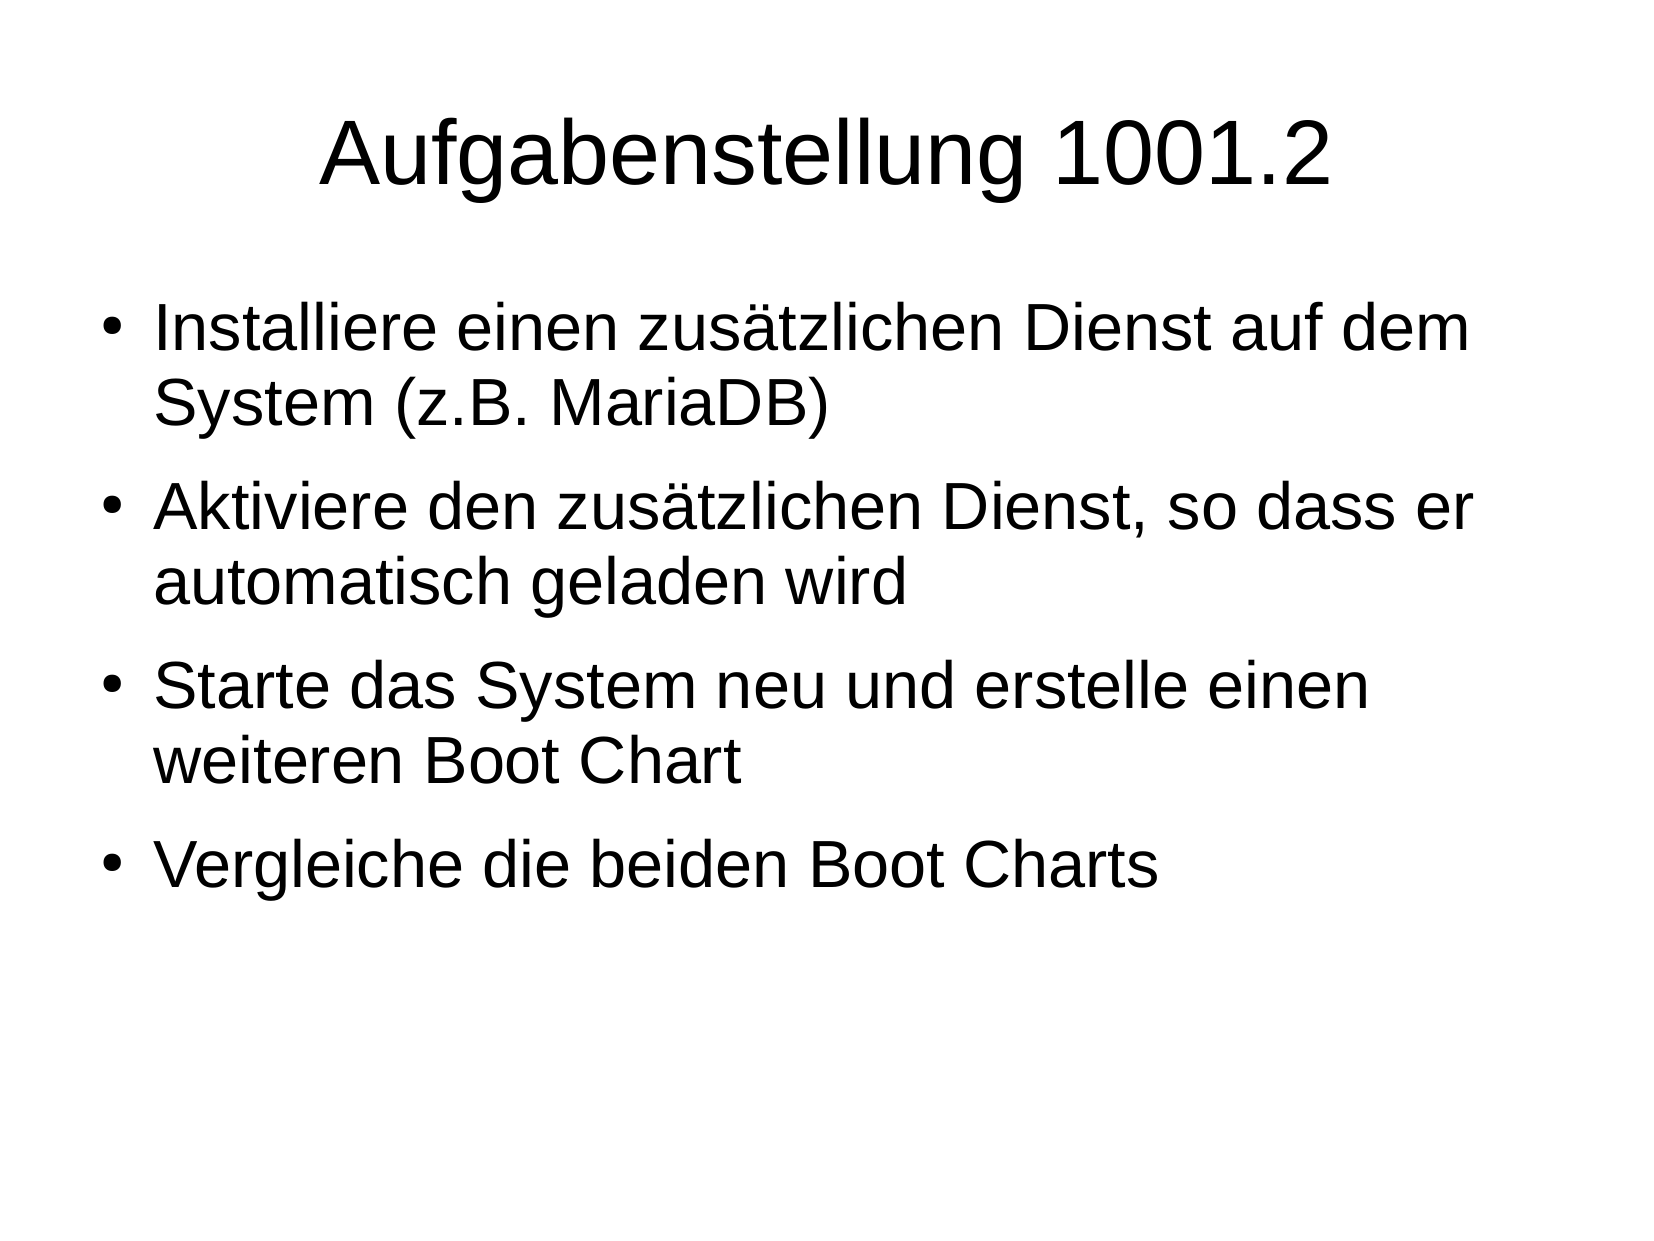

# Aufgabenstellung 1001.2
Installiere einen zusätzlichen Dienst auf dem System (z.B. MariaDB)
Aktiviere den zusätzlichen Dienst, so dass er automatisch geladen wird
Starte das System neu und erstelle einen weiteren Boot Chart
Vergleiche die beiden Boot Charts